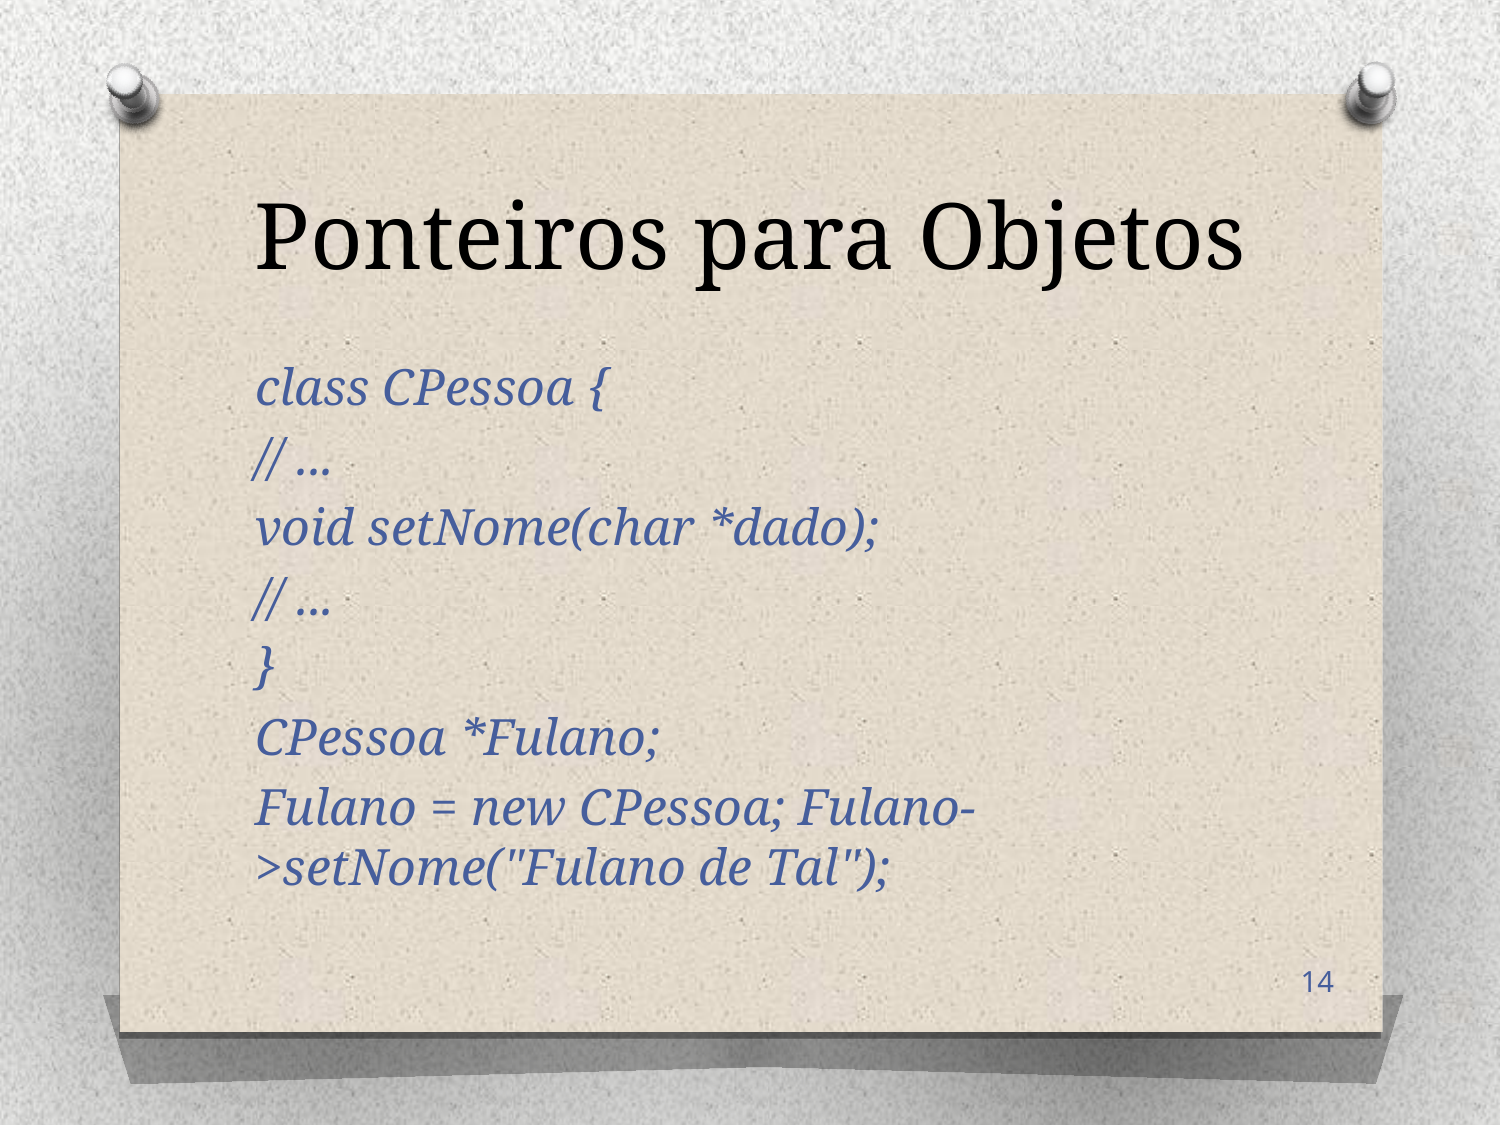

# Ponteiros para Objetos
class CPessoa {
// ...
void setNome(char *dado);
// ...
}
CPessoa *Fulano;
Fulano = new CPessoa; Fulano‐>setNome("Fulano de Tal");